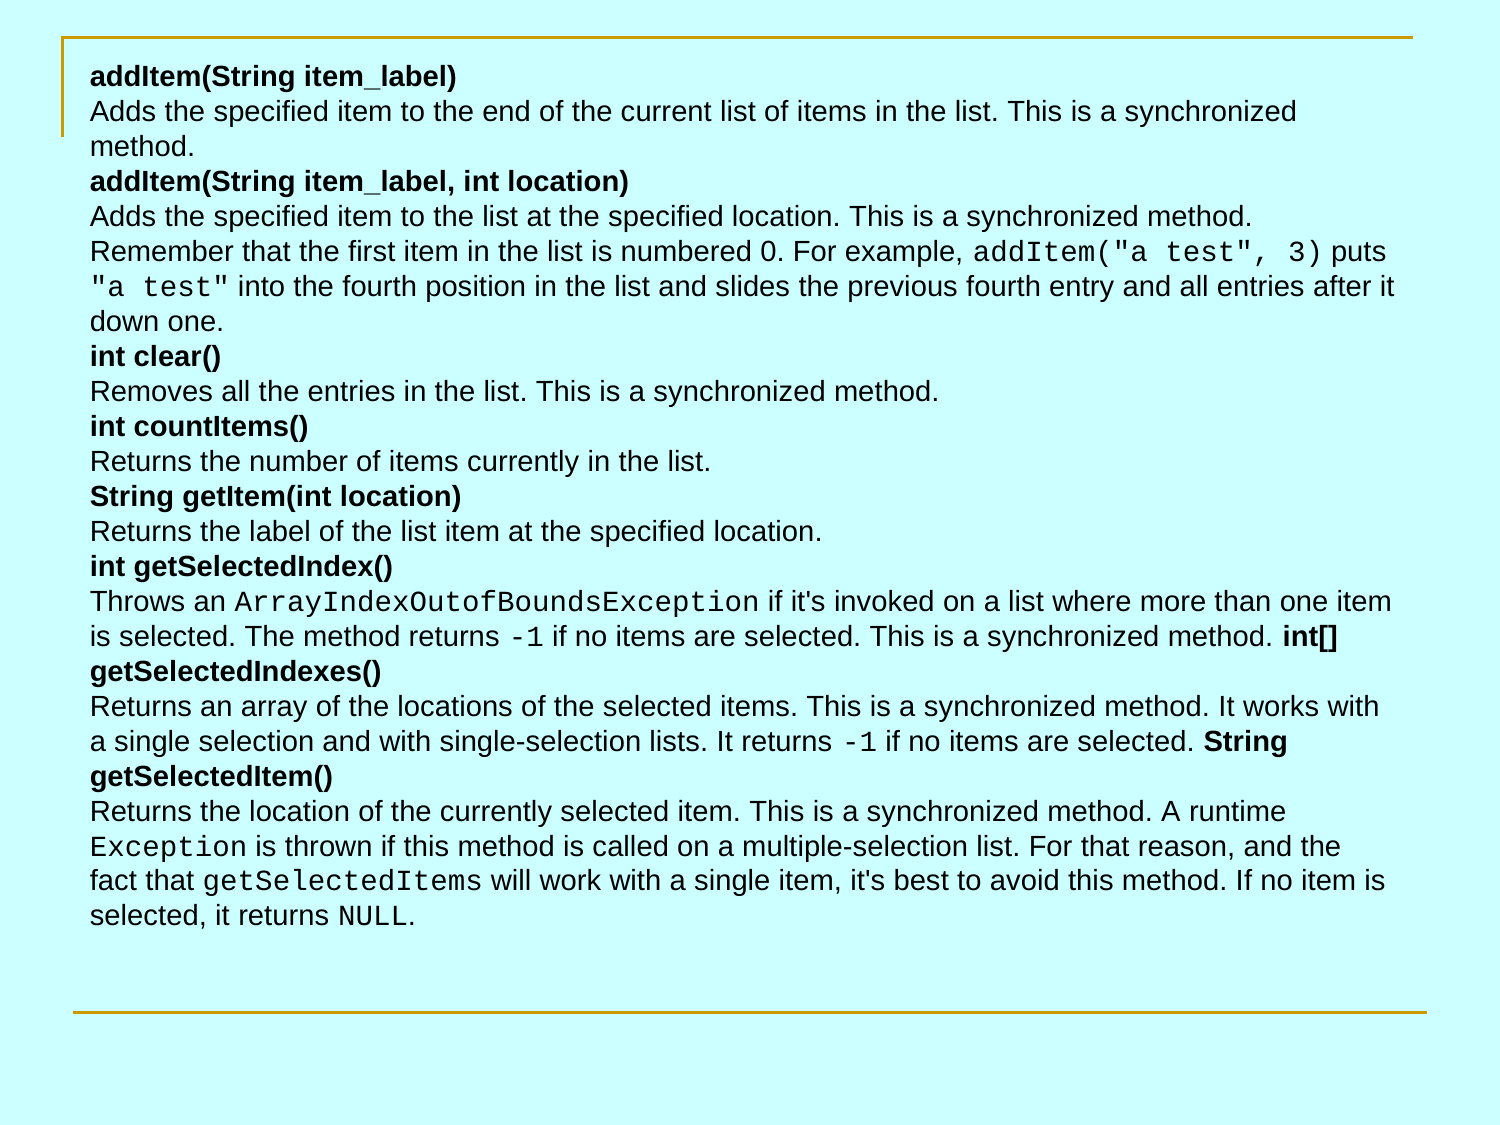

addItem(String item_label)
Adds the specified item to the end of the current list of items in the list. This is a synchronized method.
addItem(String item_label, int location)
Adds the specified item to the list at the specified location. This is a synchronized method. Remember that the first item in the list is numbered 0. For example, addItem("a test", 3) puts "a test" into the fourth position in the list and slides the previous fourth entry and all entries after it down one.
int clear()
Removes all the entries in the list. This is a synchronized method.
int countItems()
Returns the number of items currently in the list.
String getItem(int location)
Returns the label of the list item at the specified location.
int getSelectedIndex()
Throws an ArrayIndexOutofBoundsException if it's invoked on a list where more than one item is selected. The method returns -1 if no items are selected. This is a synchronized method. int[] getSelectedIndexes()
Returns an array of the locations of the selected items. This is a synchronized method. It works with a single selection and with single-selection lists. It returns -1 if no items are selected. String getSelectedItem()
Returns the location of the currently selected item. This is a synchronized method. A runtime Exception is thrown if this method is called on a multiple-selection list. For that reason, and the fact that getSelectedItems will work with a single item, it's best to avoid this method. If no item is selected, it returns NULL.